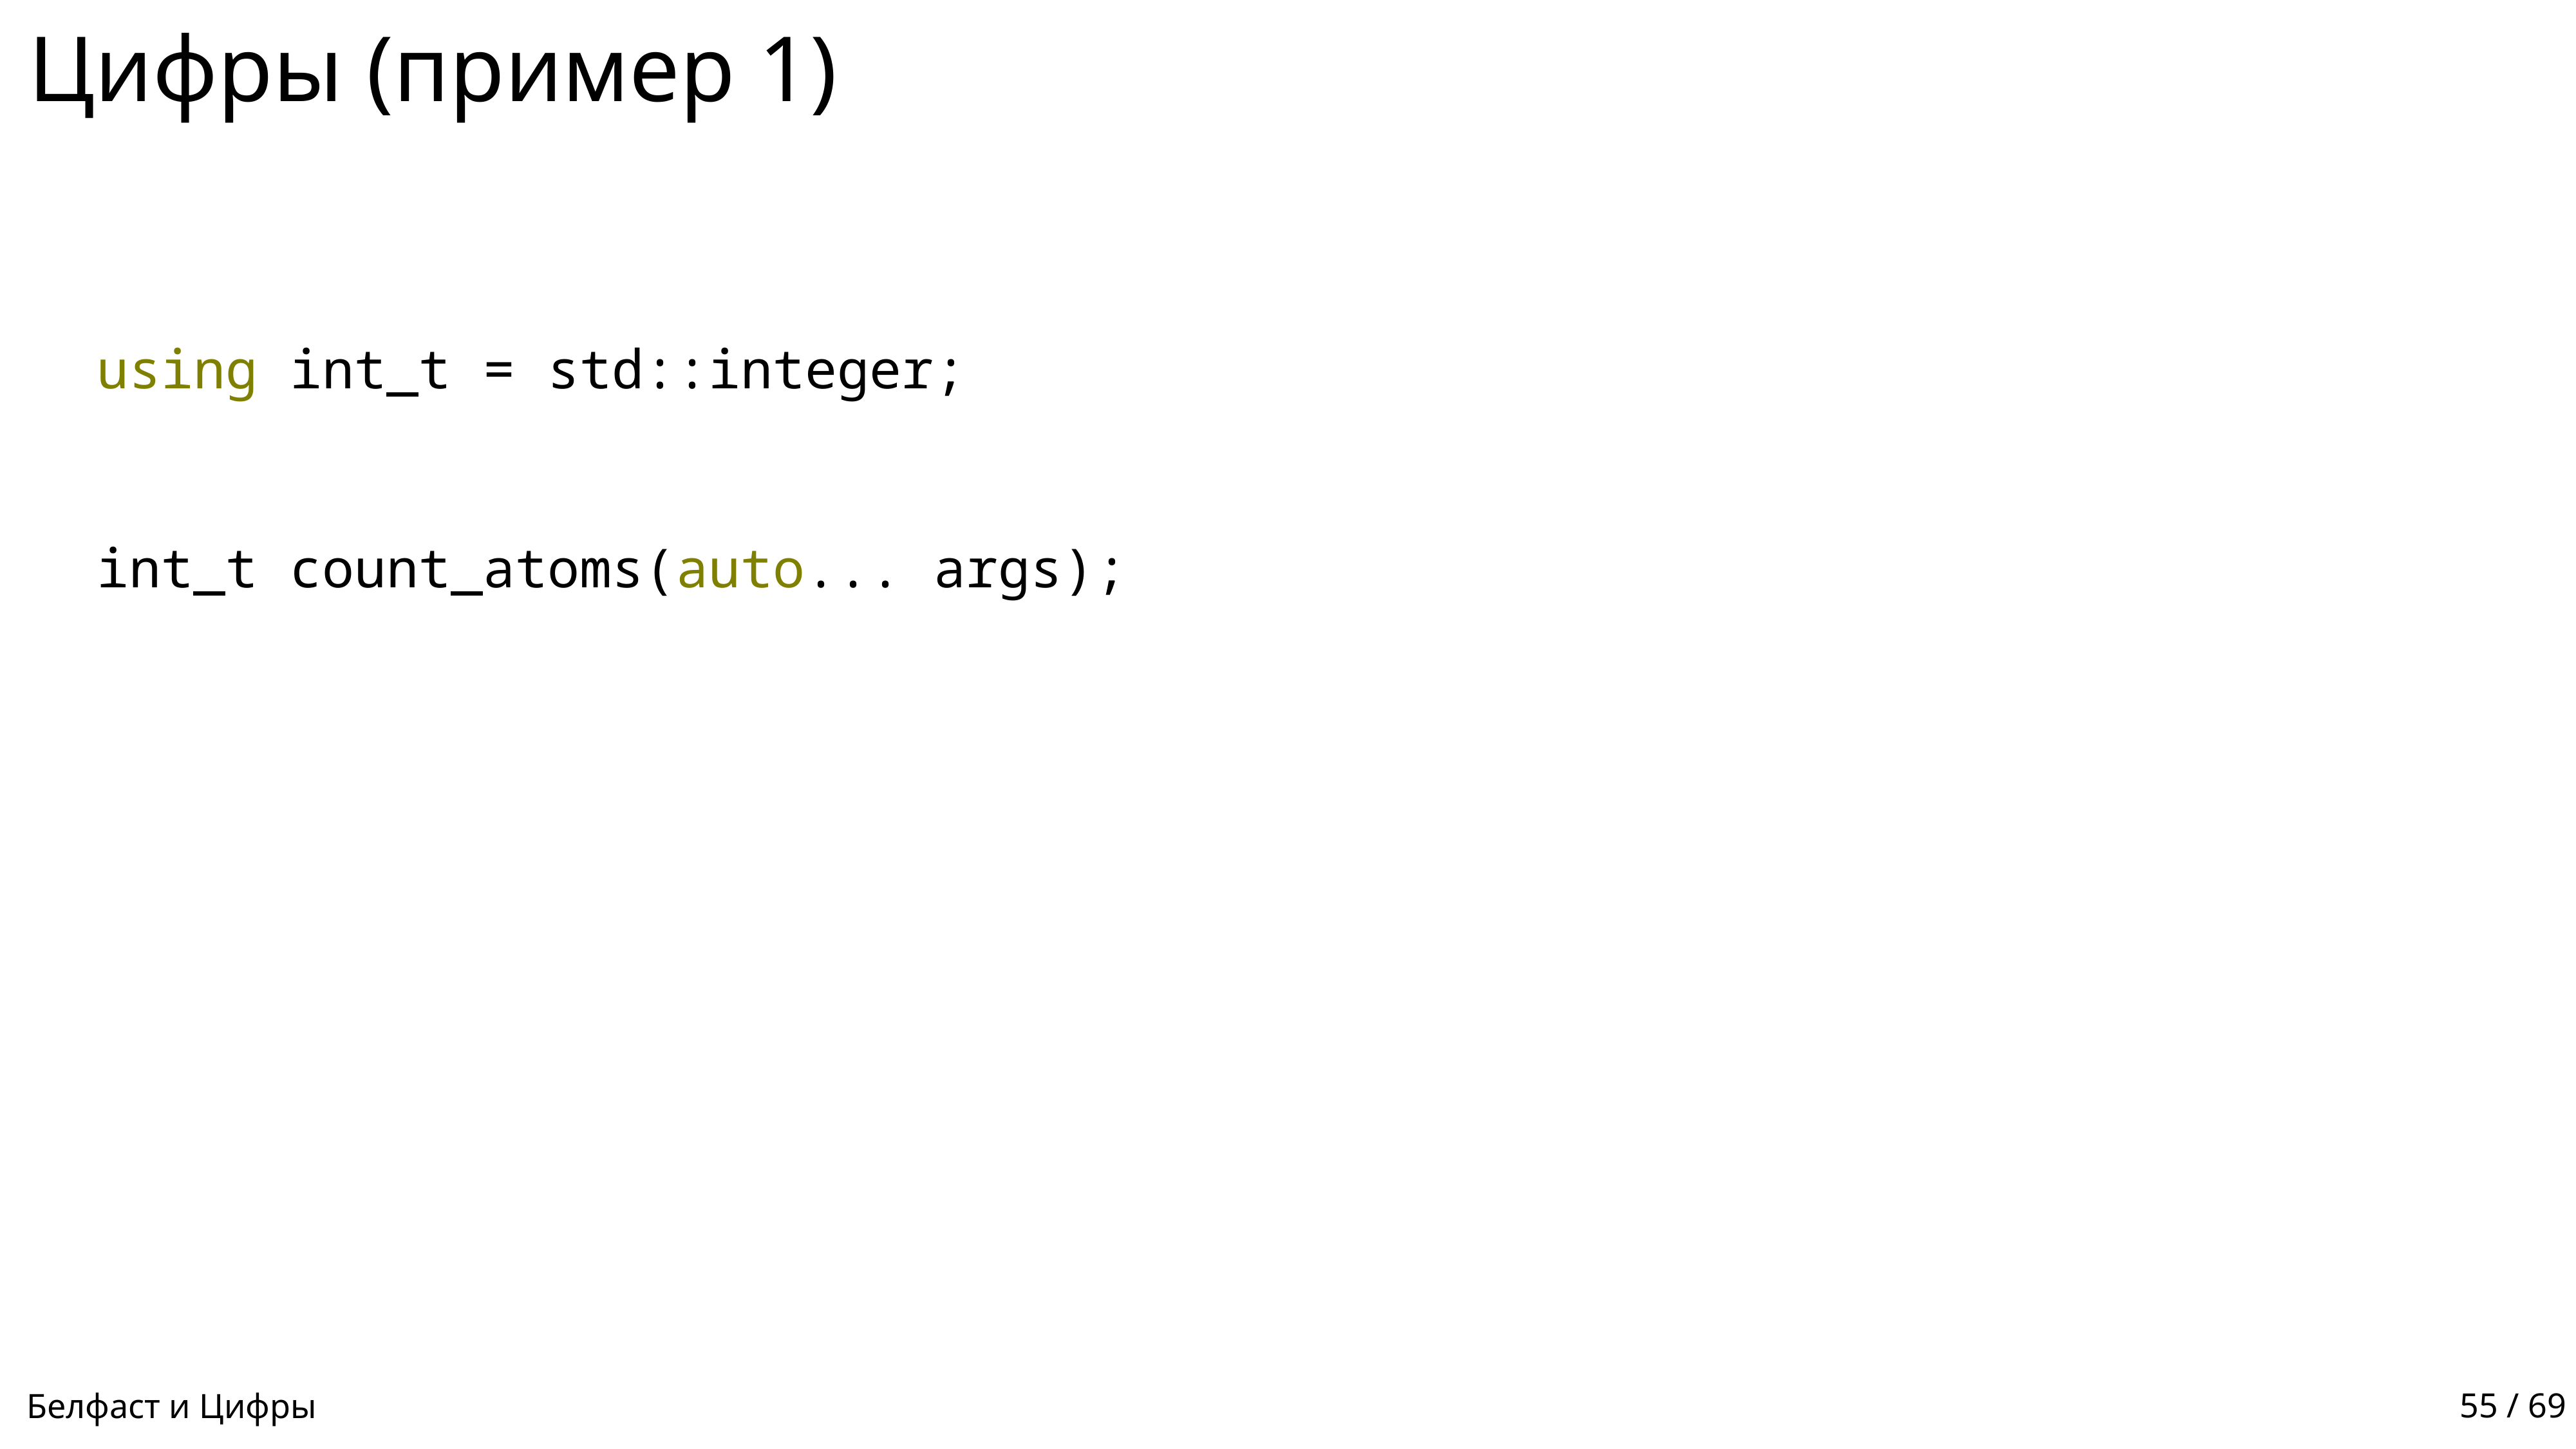

# Цифры (пример 1)
using int_t = std::integer;
int_t count_atoms(auto... args);
Белфаст и Цифры